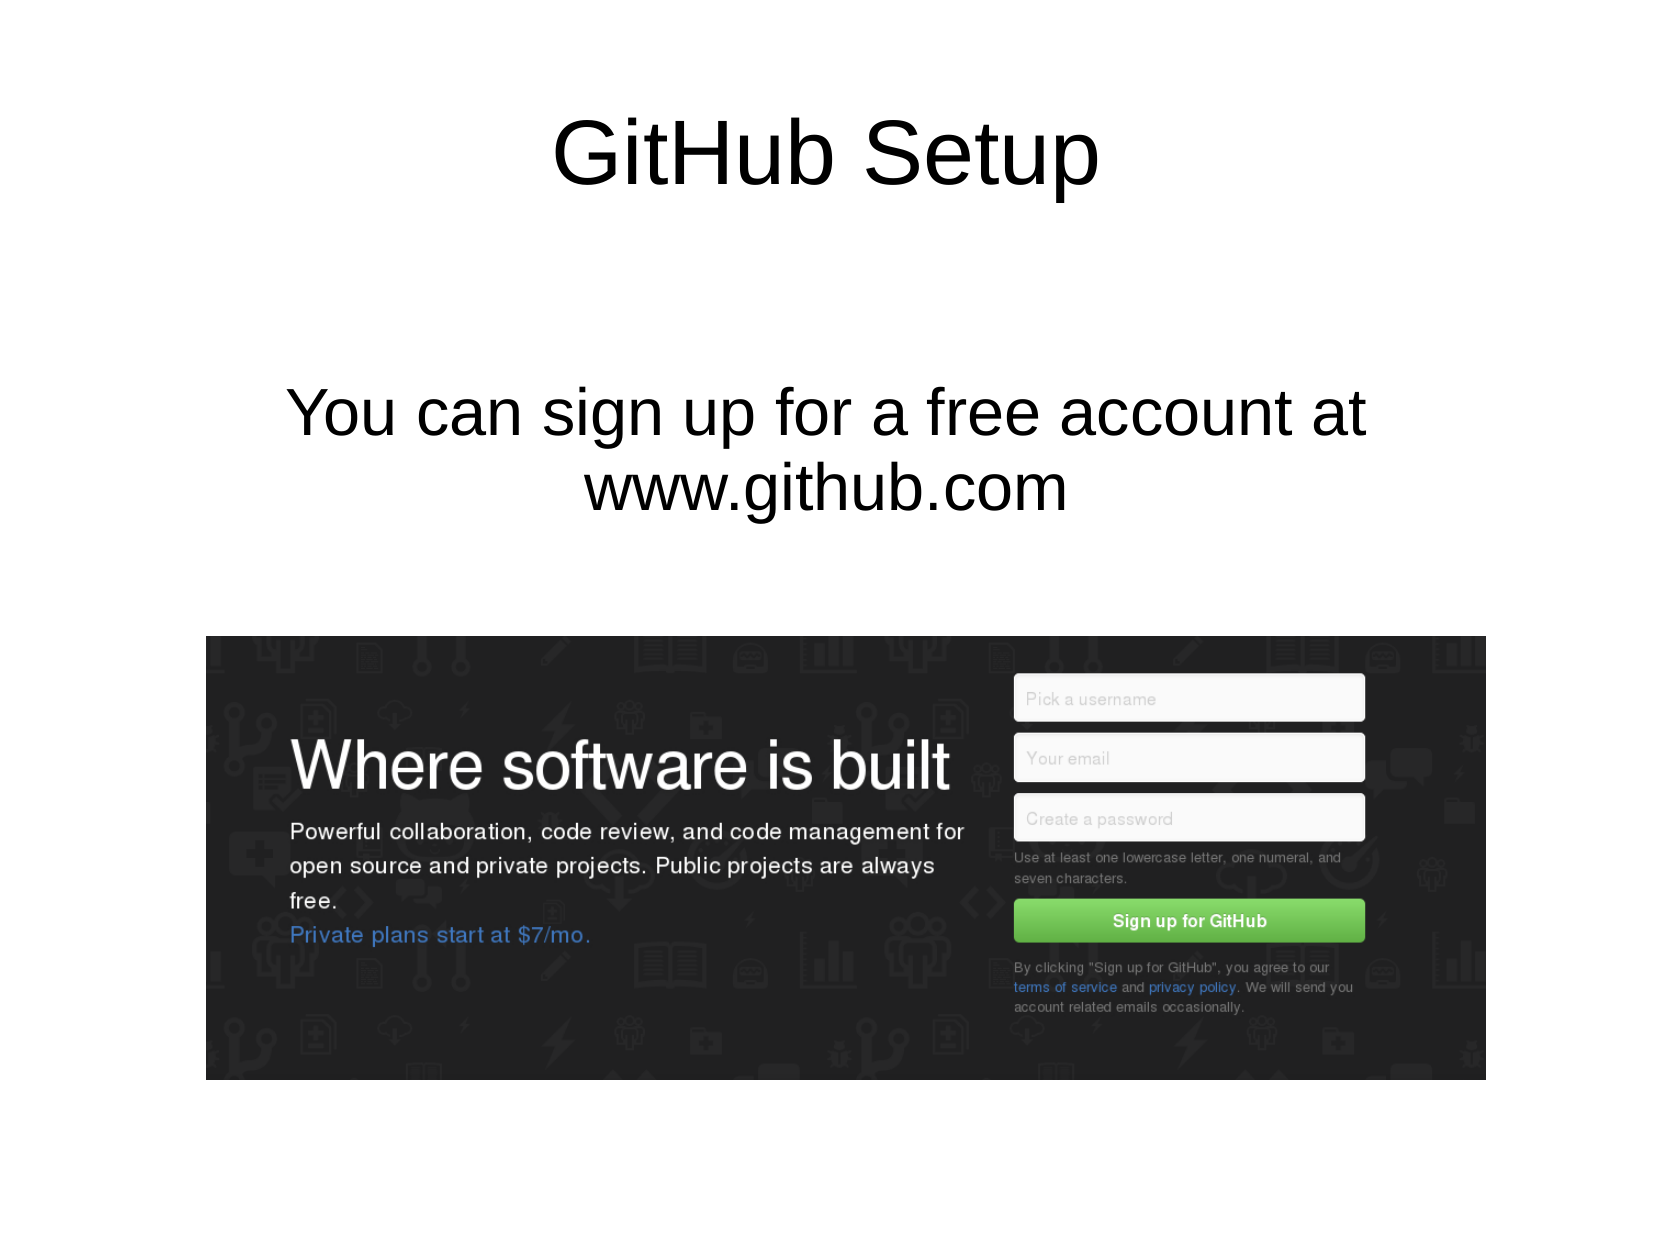

# GitHub Setup
You can sign up for a free account at www.github.com